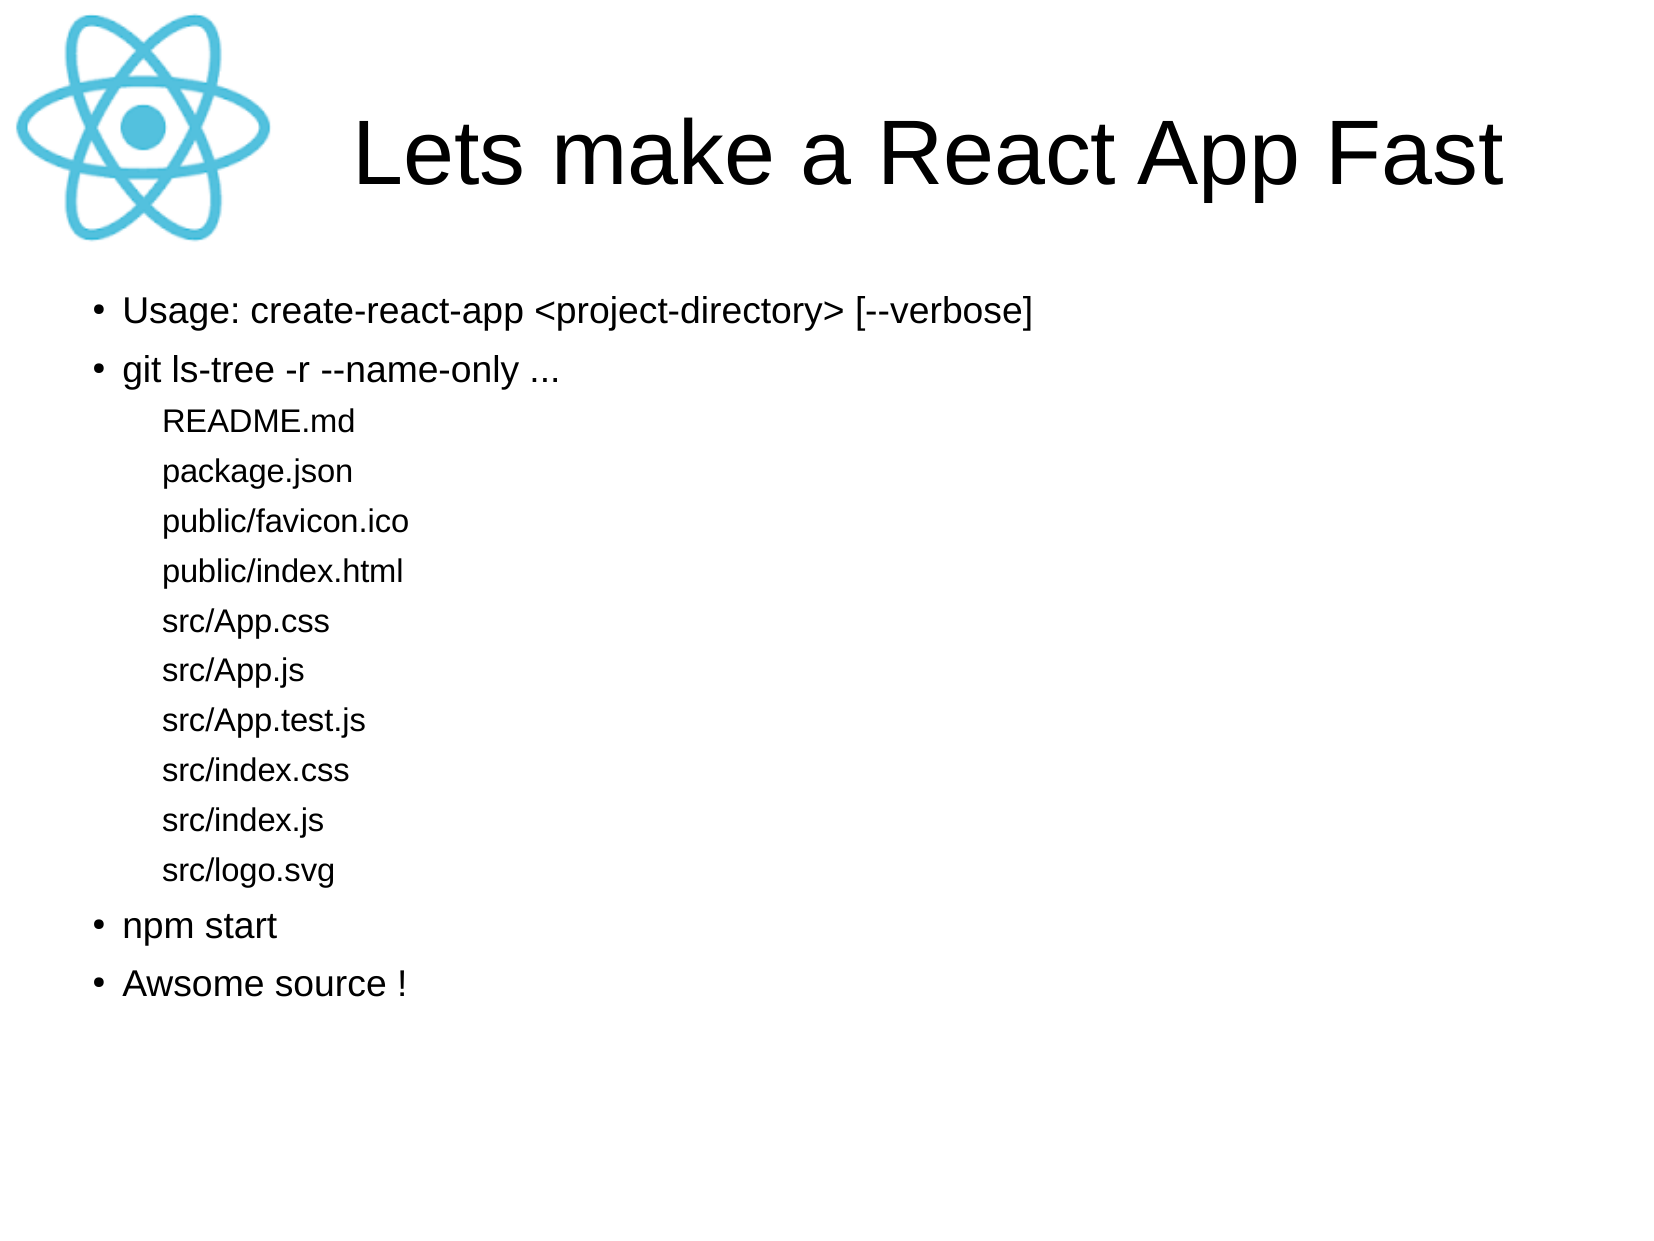

# Lets make a React App Fast
Usage: create-react-app <project-directory> [--verbose]
git ls-tree -r --name-only ...
README.md
package.json
public/favicon.ico
public/index.html
src/App.css
src/App.js
src/App.test.js
src/index.css
src/index.js
src/logo.svg
npm start
Awsome source !